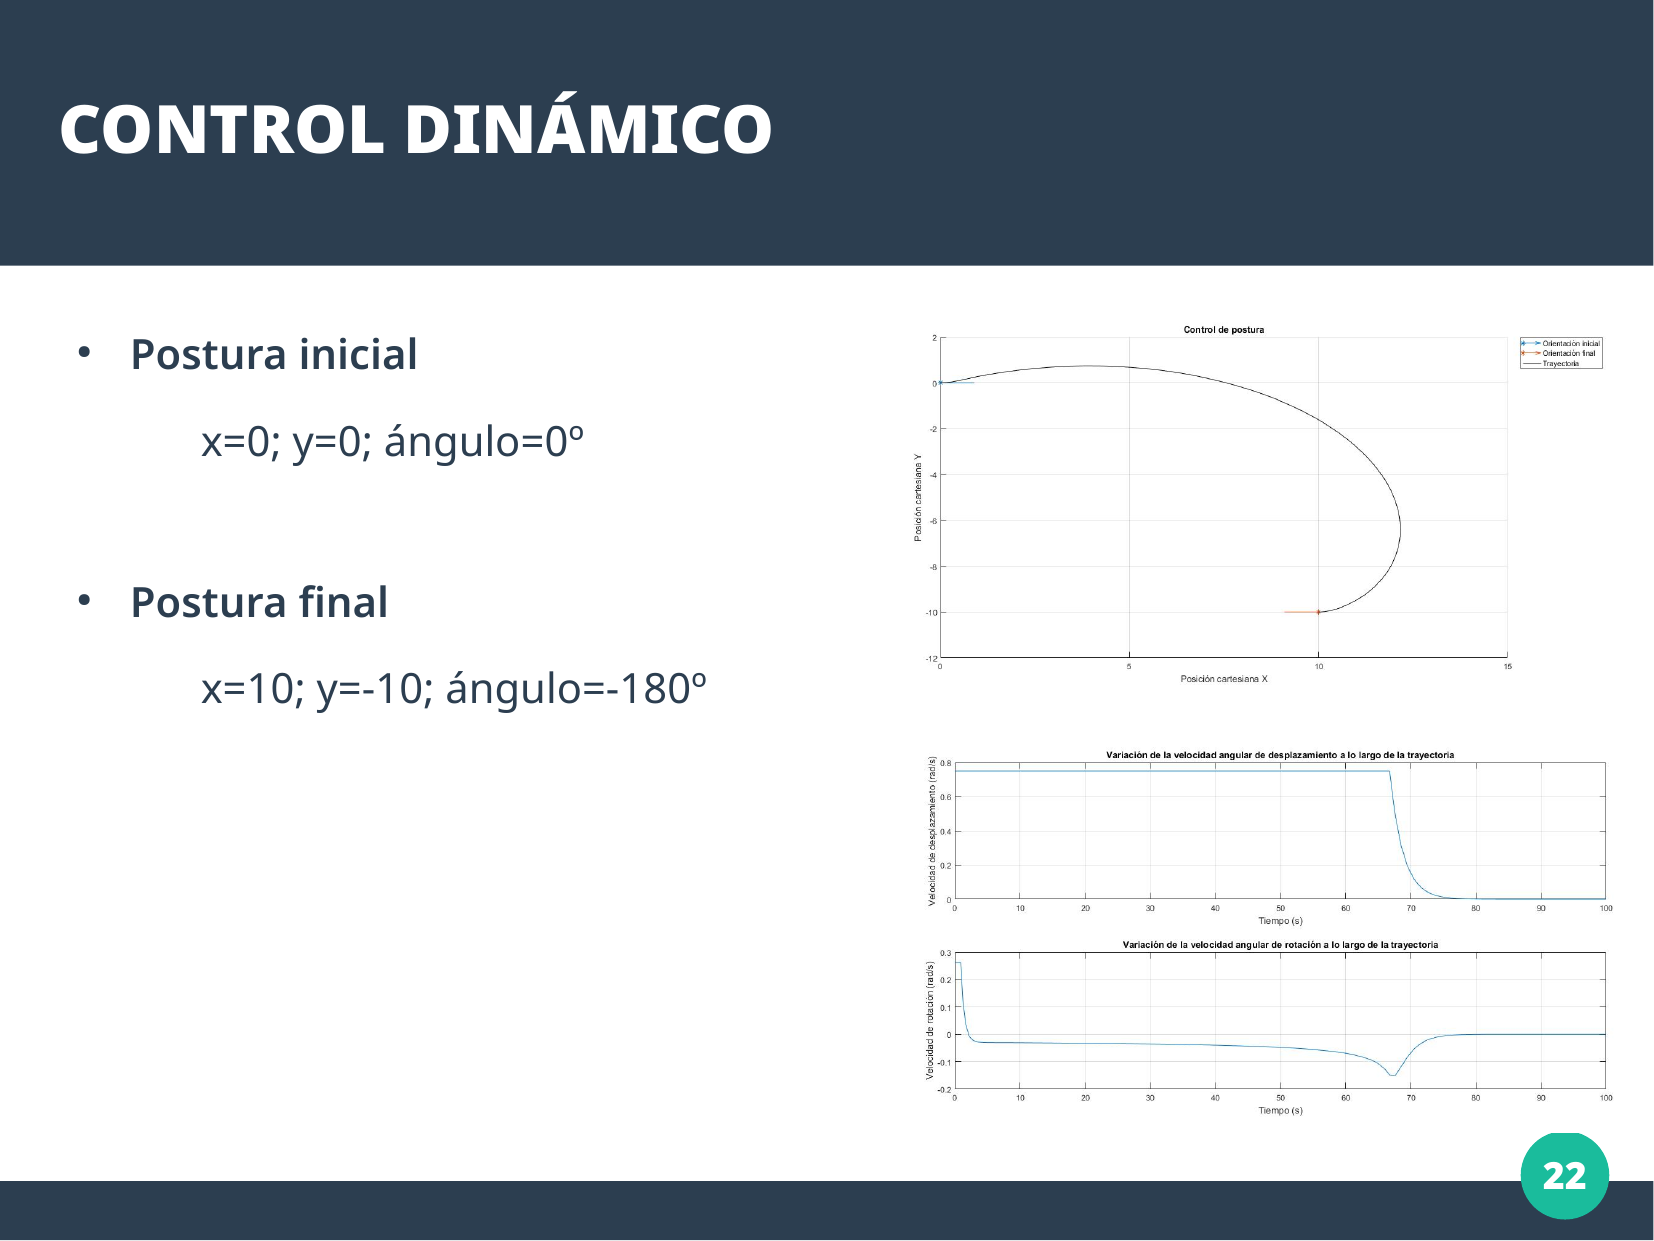

# CONTROL DINÁMICO
Postura inicial
x=0; y=0; ángulo=0º
Postura final
x=10; y=-10; ángulo=-180º
22